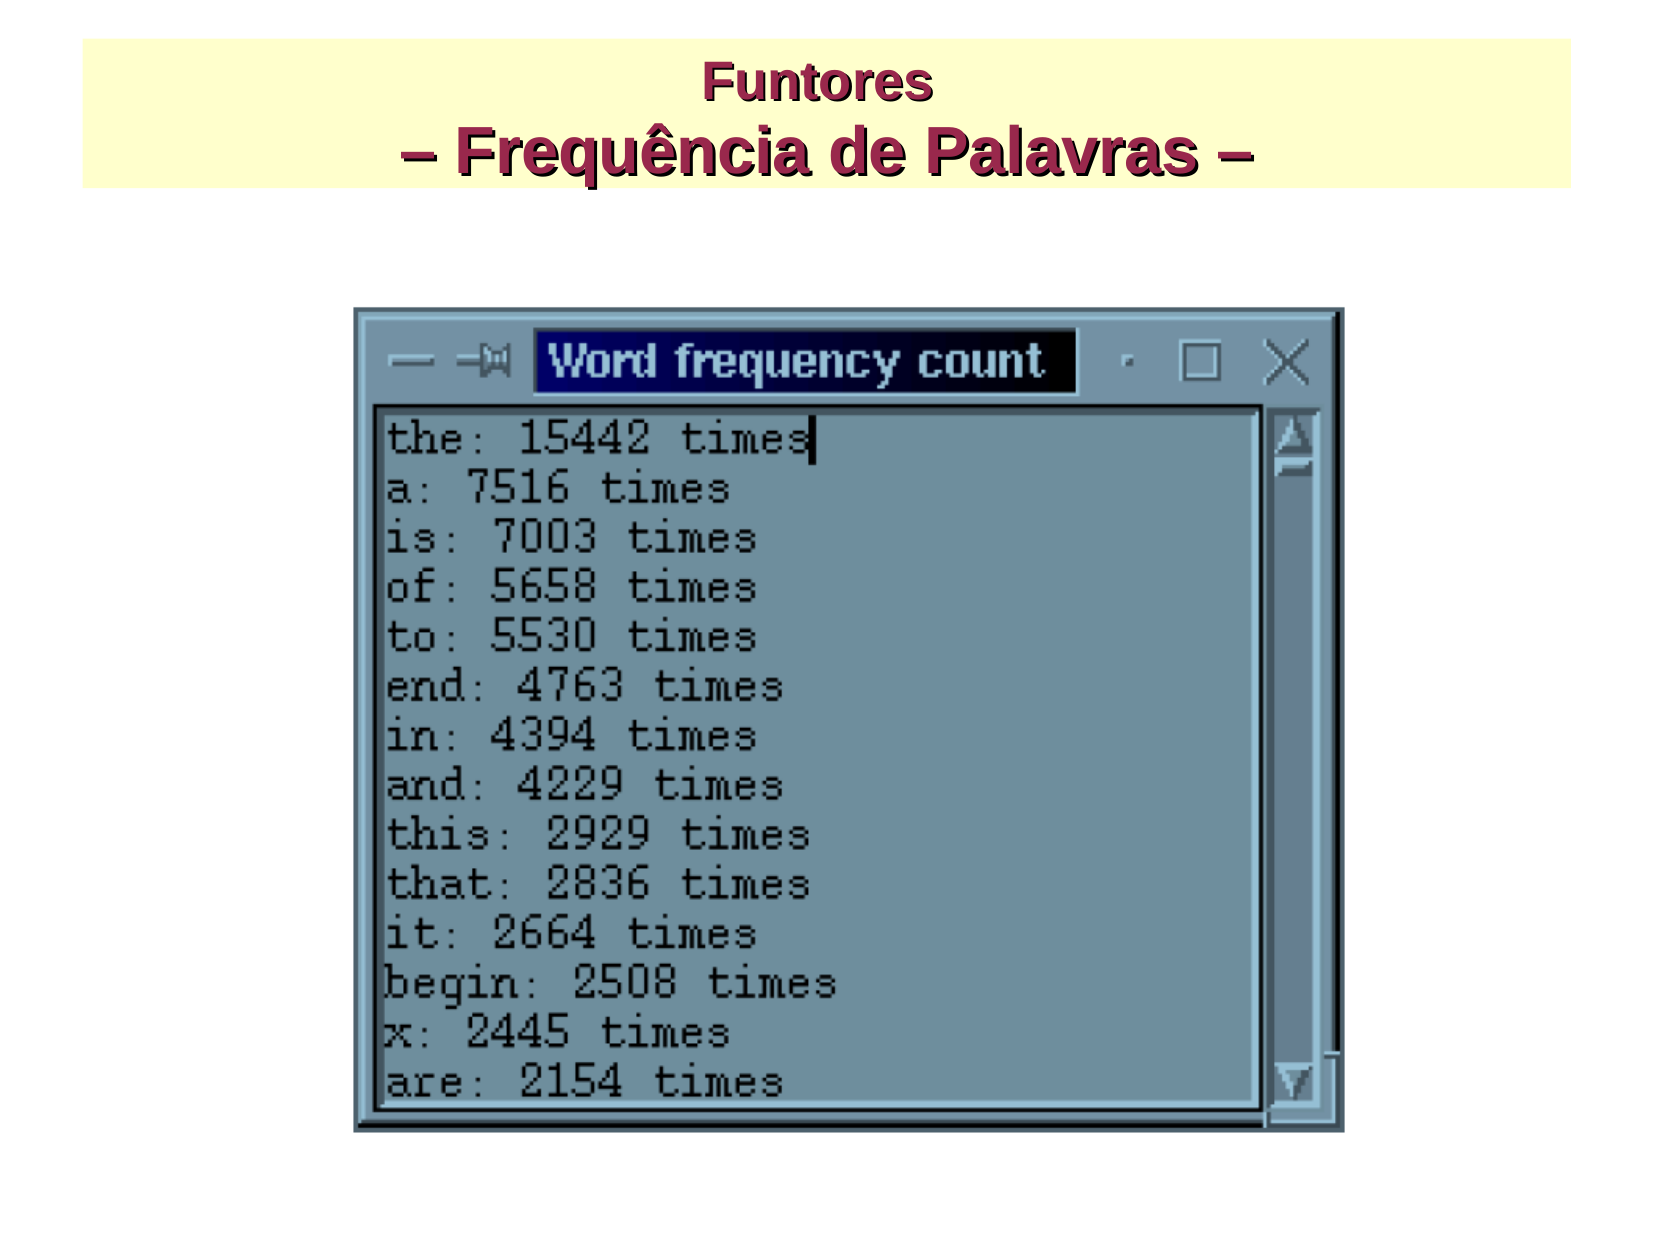

# Funtores – Frequência de Palavras –